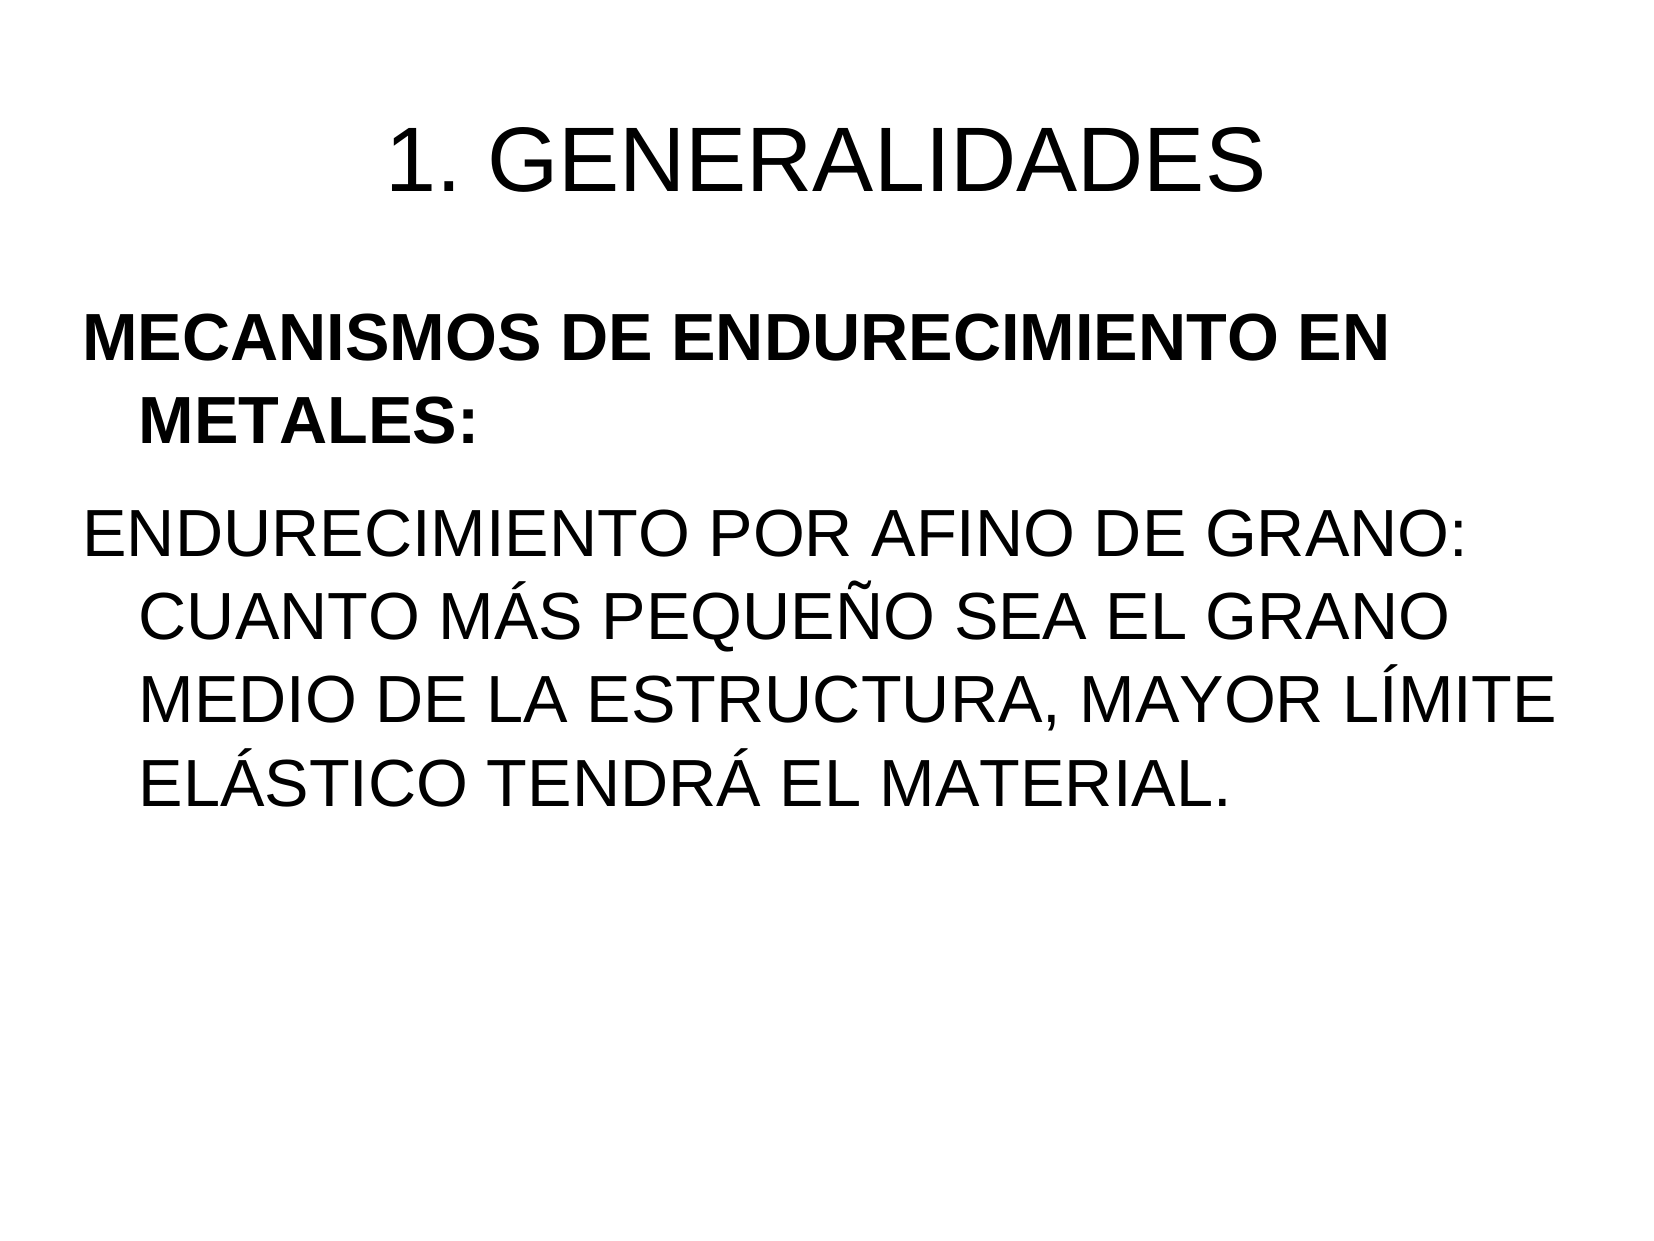

# 1. GENERALIDADES
MECANISMOS DE ENDURECIMIENTO EN METALES:
ENDURECIMIENTO POR AFINO DE GRANO: CUANTO MÁS PEQUEÑO SEA EL GRANO MEDIO DE LA ESTRUCTURA, MAYOR LÍMITE ELÁSTICO TENDRÁ EL MATERIAL.